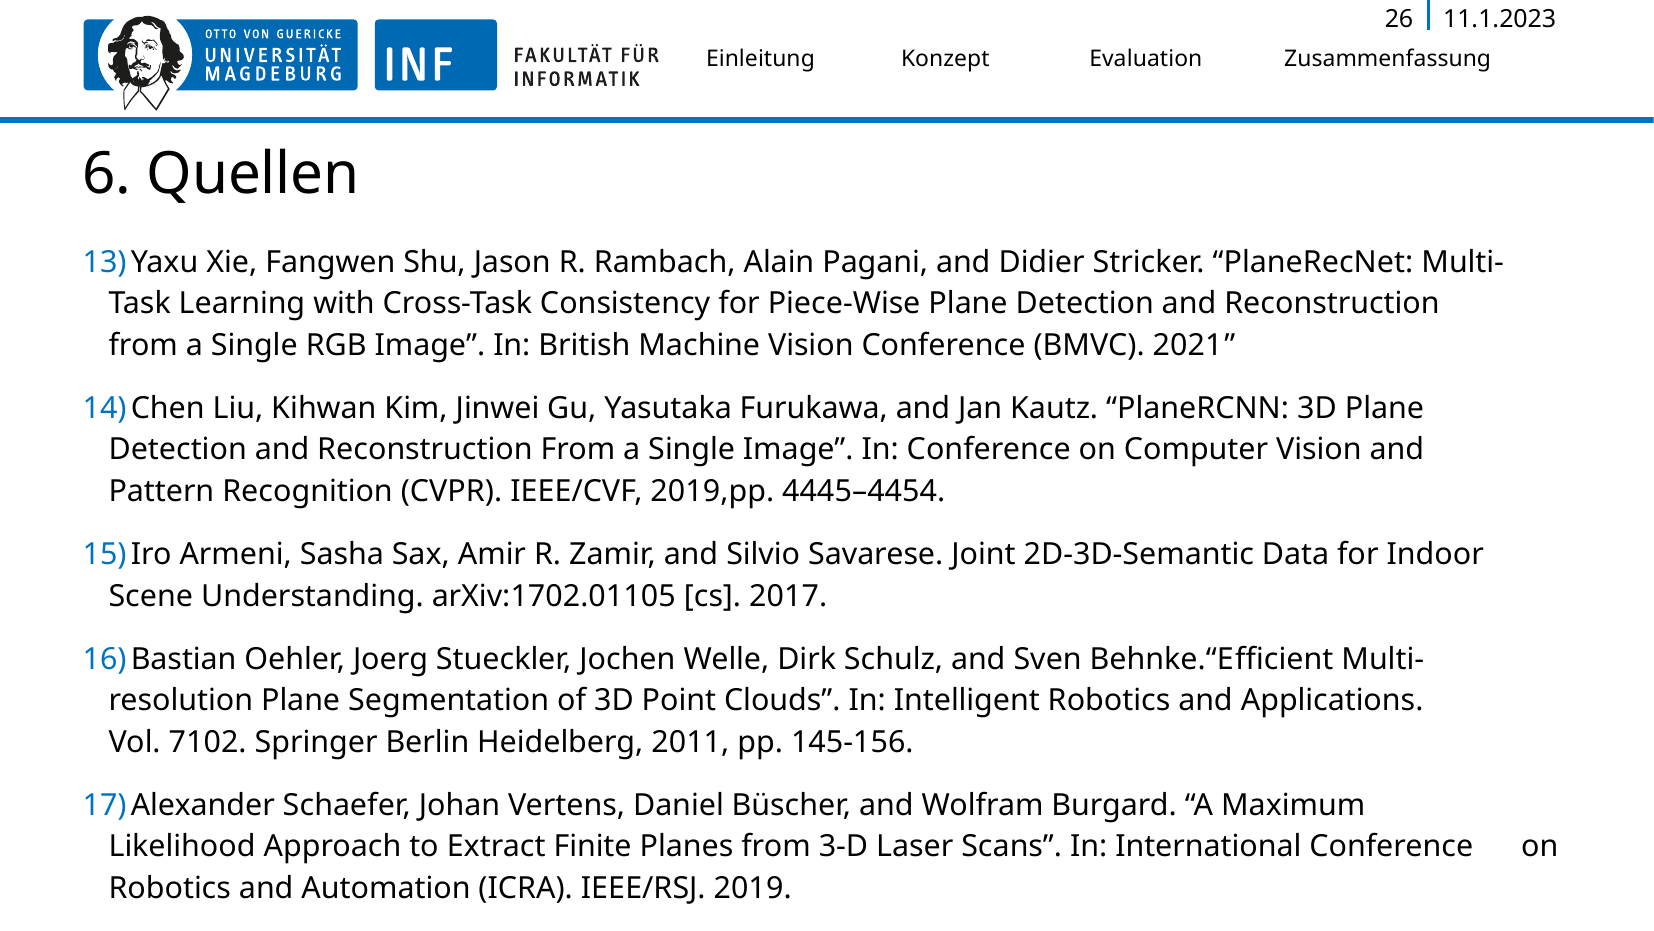

# 6. Quellen
 Yaxu Xie, Fangwen Shu, Jason R. Rambach, Alain Pagani, and Didier Stricker. “PlaneRecNet: Multi- Task Learning with Cross-Task Consistency for Piece-Wise Plane Detection and Reconstruction from a Single RGB Image”. In: British Machine Vision Conference (BMVC). 2021”
 Chen Liu, Kihwan Kim, Jinwei Gu, Yasutaka Furukawa, and Jan Kautz. “PlaneRCNN: 3D Plane Detection and Reconstruction From a Single Image”. In: Conference on Computer Vision and Pattern Recognition (CVPR). IEEE/CVF, 2019,pp. 4445–4454.
 Iro Armeni, Sasha Sax, Amir R. Zamir, and Silvio Savarese. Joint 2D-3D-Semantic Data for Indoor Scene Understanding. arXiv:1702.01105 [cs]. 2017.
 Bastian Oehler, Joerg Stueckler, Jochen Welle, Dirk Schulz, and Sven Behnke.“Eﬃcient Multi- resolution Plane Segmentation of 3D Point Clouds”. In: Intelligent Robotics and Applications. Vol. 7102. Springer Berlin Heidelberg, 2011, pp. 145-156.
 Alexander Schaefer, Johan Vertens, Daniel Büscher, and Wolfram Burgard. “A Maximum Likelihood Approach to Extract Finite Planes from 3-D Laser Scans”. In: International Conference on Robotics and Automation (ICRA). IEEE/RSJ. 2019.